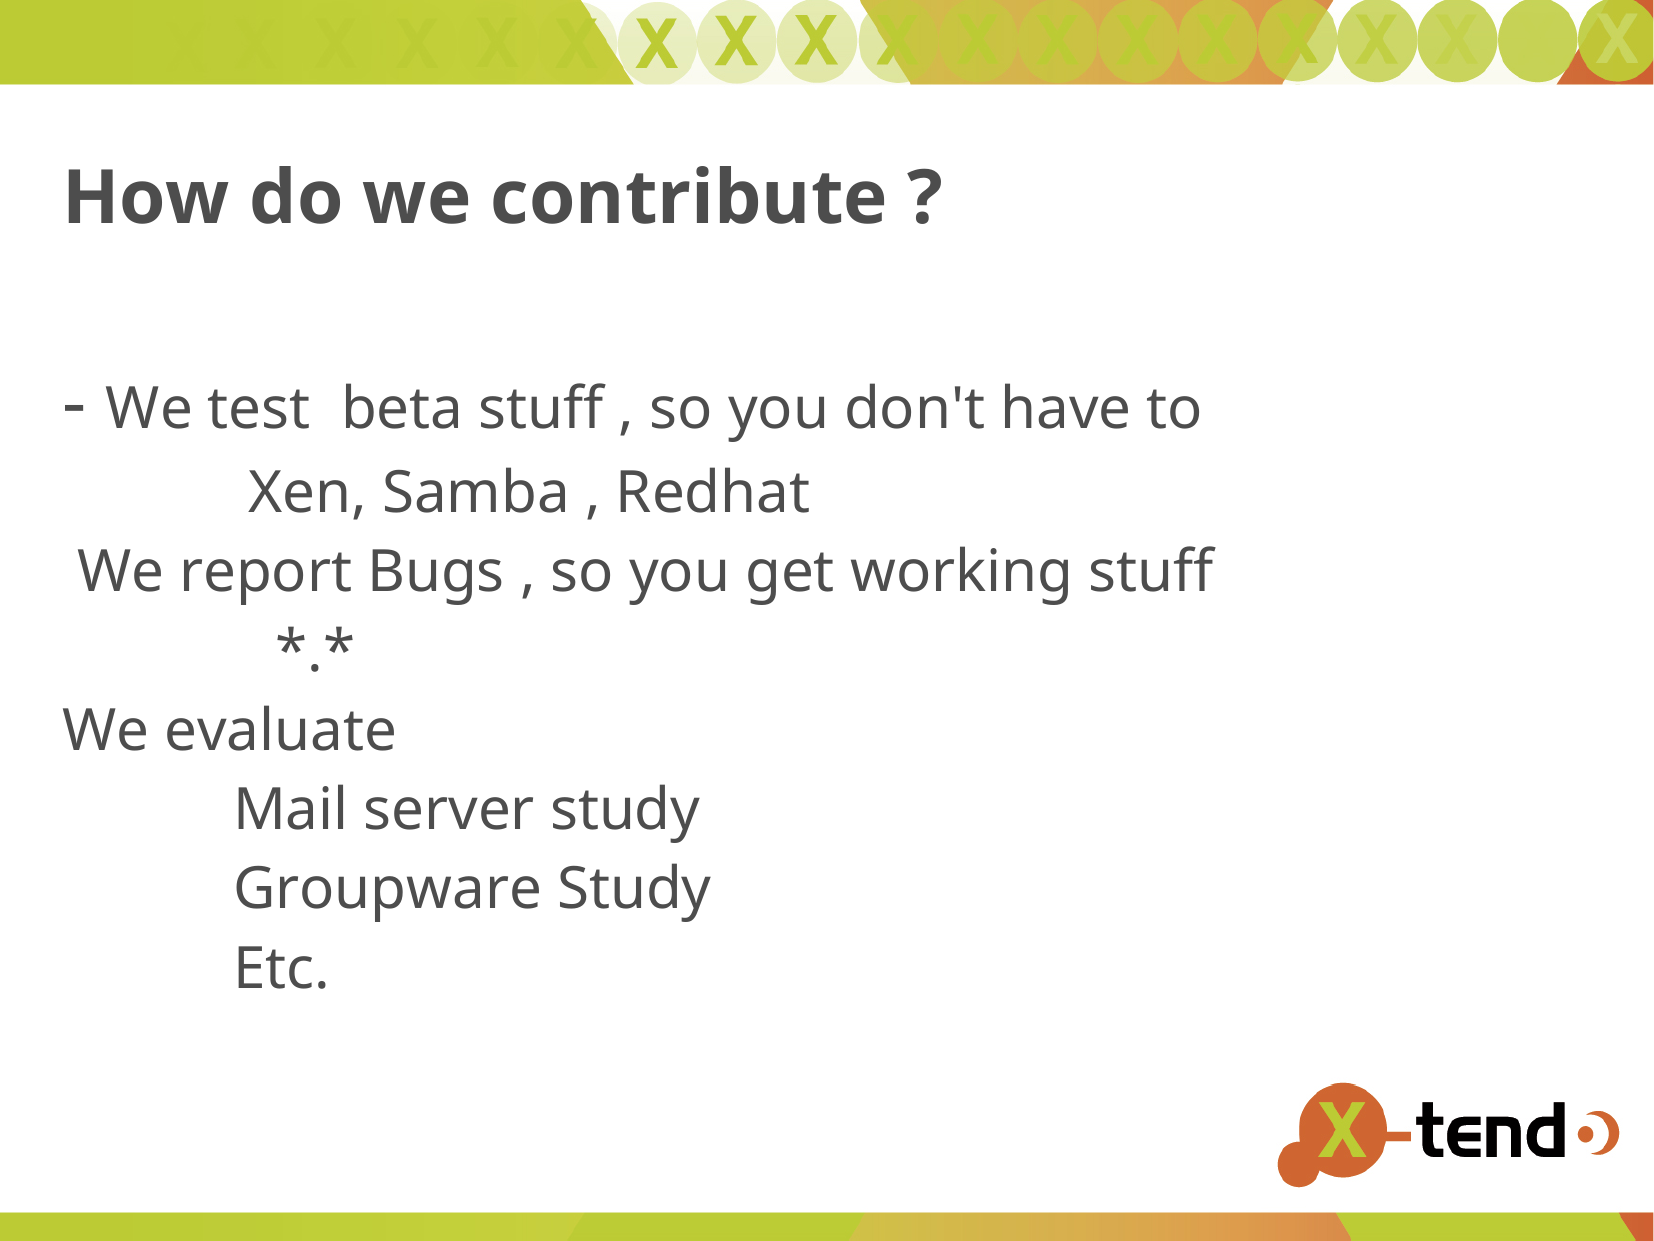

How do we contribute ?
- We test beta stuff , so you don't have to
 Xen, Samba , Redhat
 We report Bugs , so you get working stuff
		*.*
We evaluate
Mail server study
Groupware Study
Etc.
#